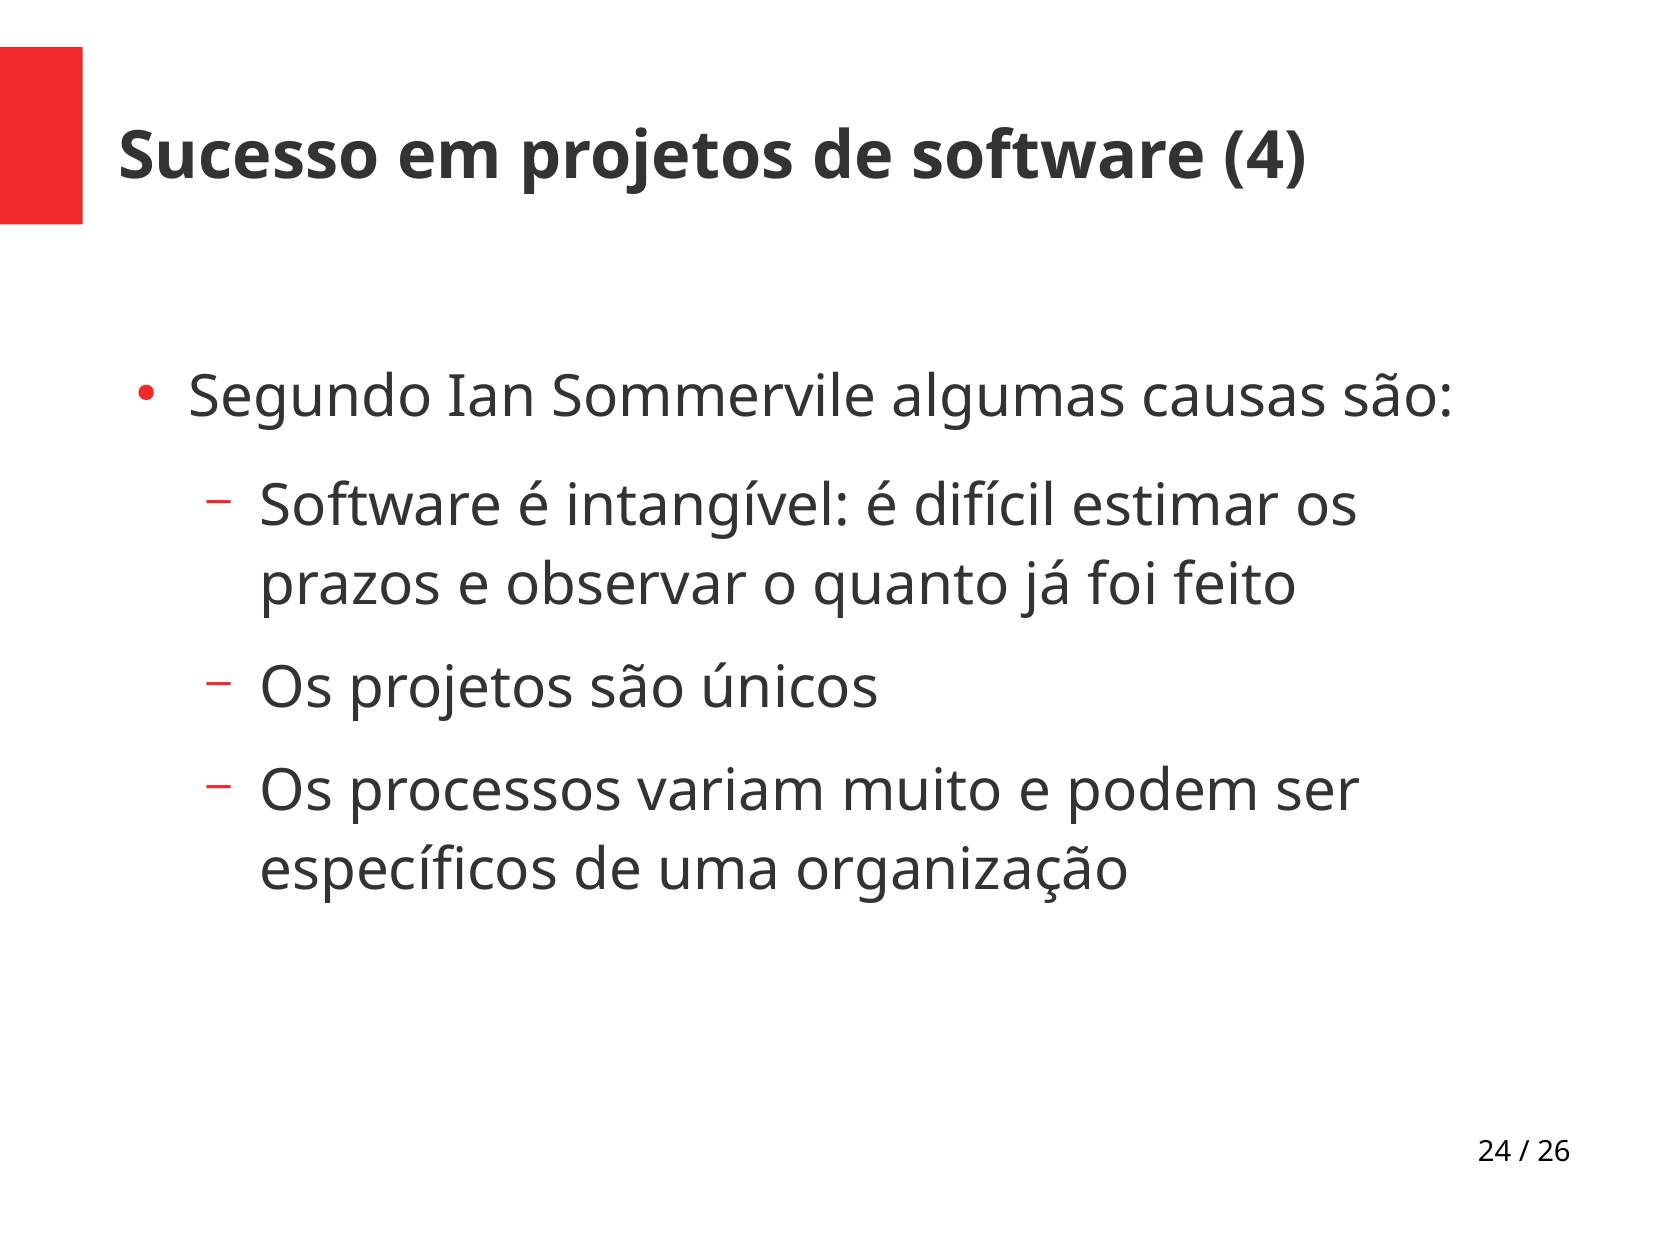

# Sucesso em projetos de software (4)
Segundo Ian Sommervile algumas causas são:
Software é intangível: é difícil estimar os prazos e observar o quanto já foi feito
Os projetos são únicos
Os processos variam muito e podem ser específicos de uma organização
24